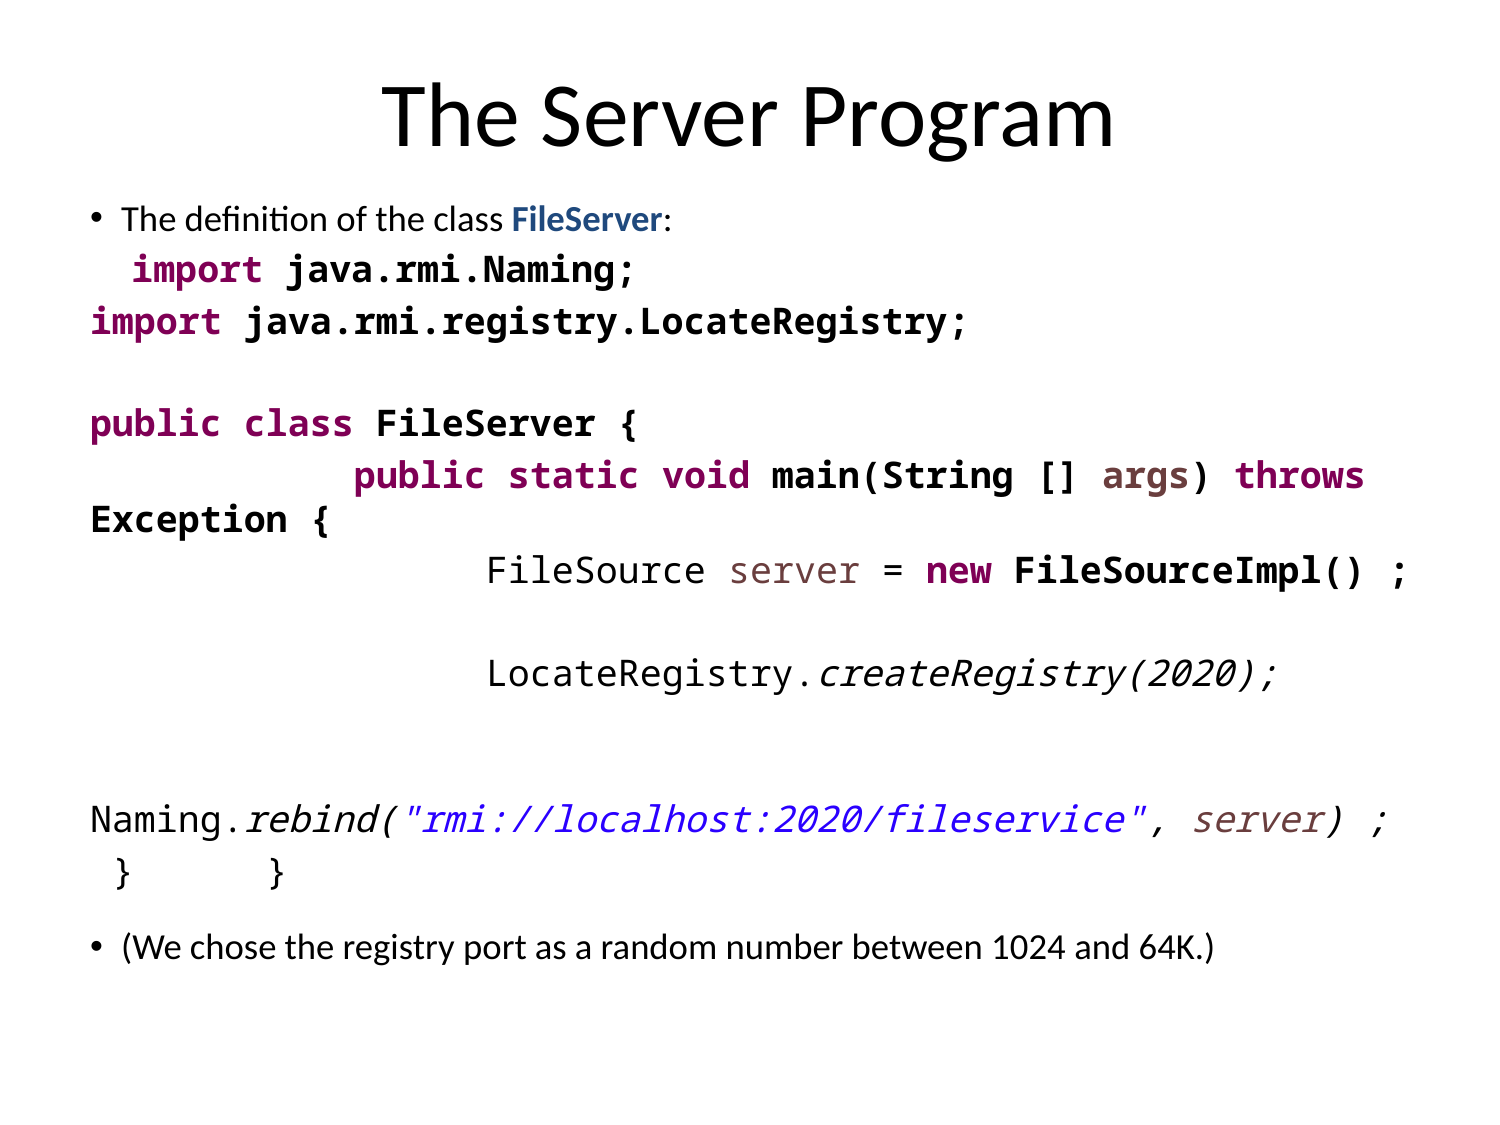

# The Server Program
The definition of the class FileServer:
 import java.rmi.Naming;
import java.rmi.registry.LocateRegistry;
public class FileServer {
 public static void main(String [] args) throws Exception {
 FileSource server = new FileSourceImpl() ;
 LocateRegistry.createRegistry(2020);
 Naming.rebind("rmi://localhost:2020/fileservice", server) ;
 } }
(We chose the registry port as a random number between 1024 and 64K.)